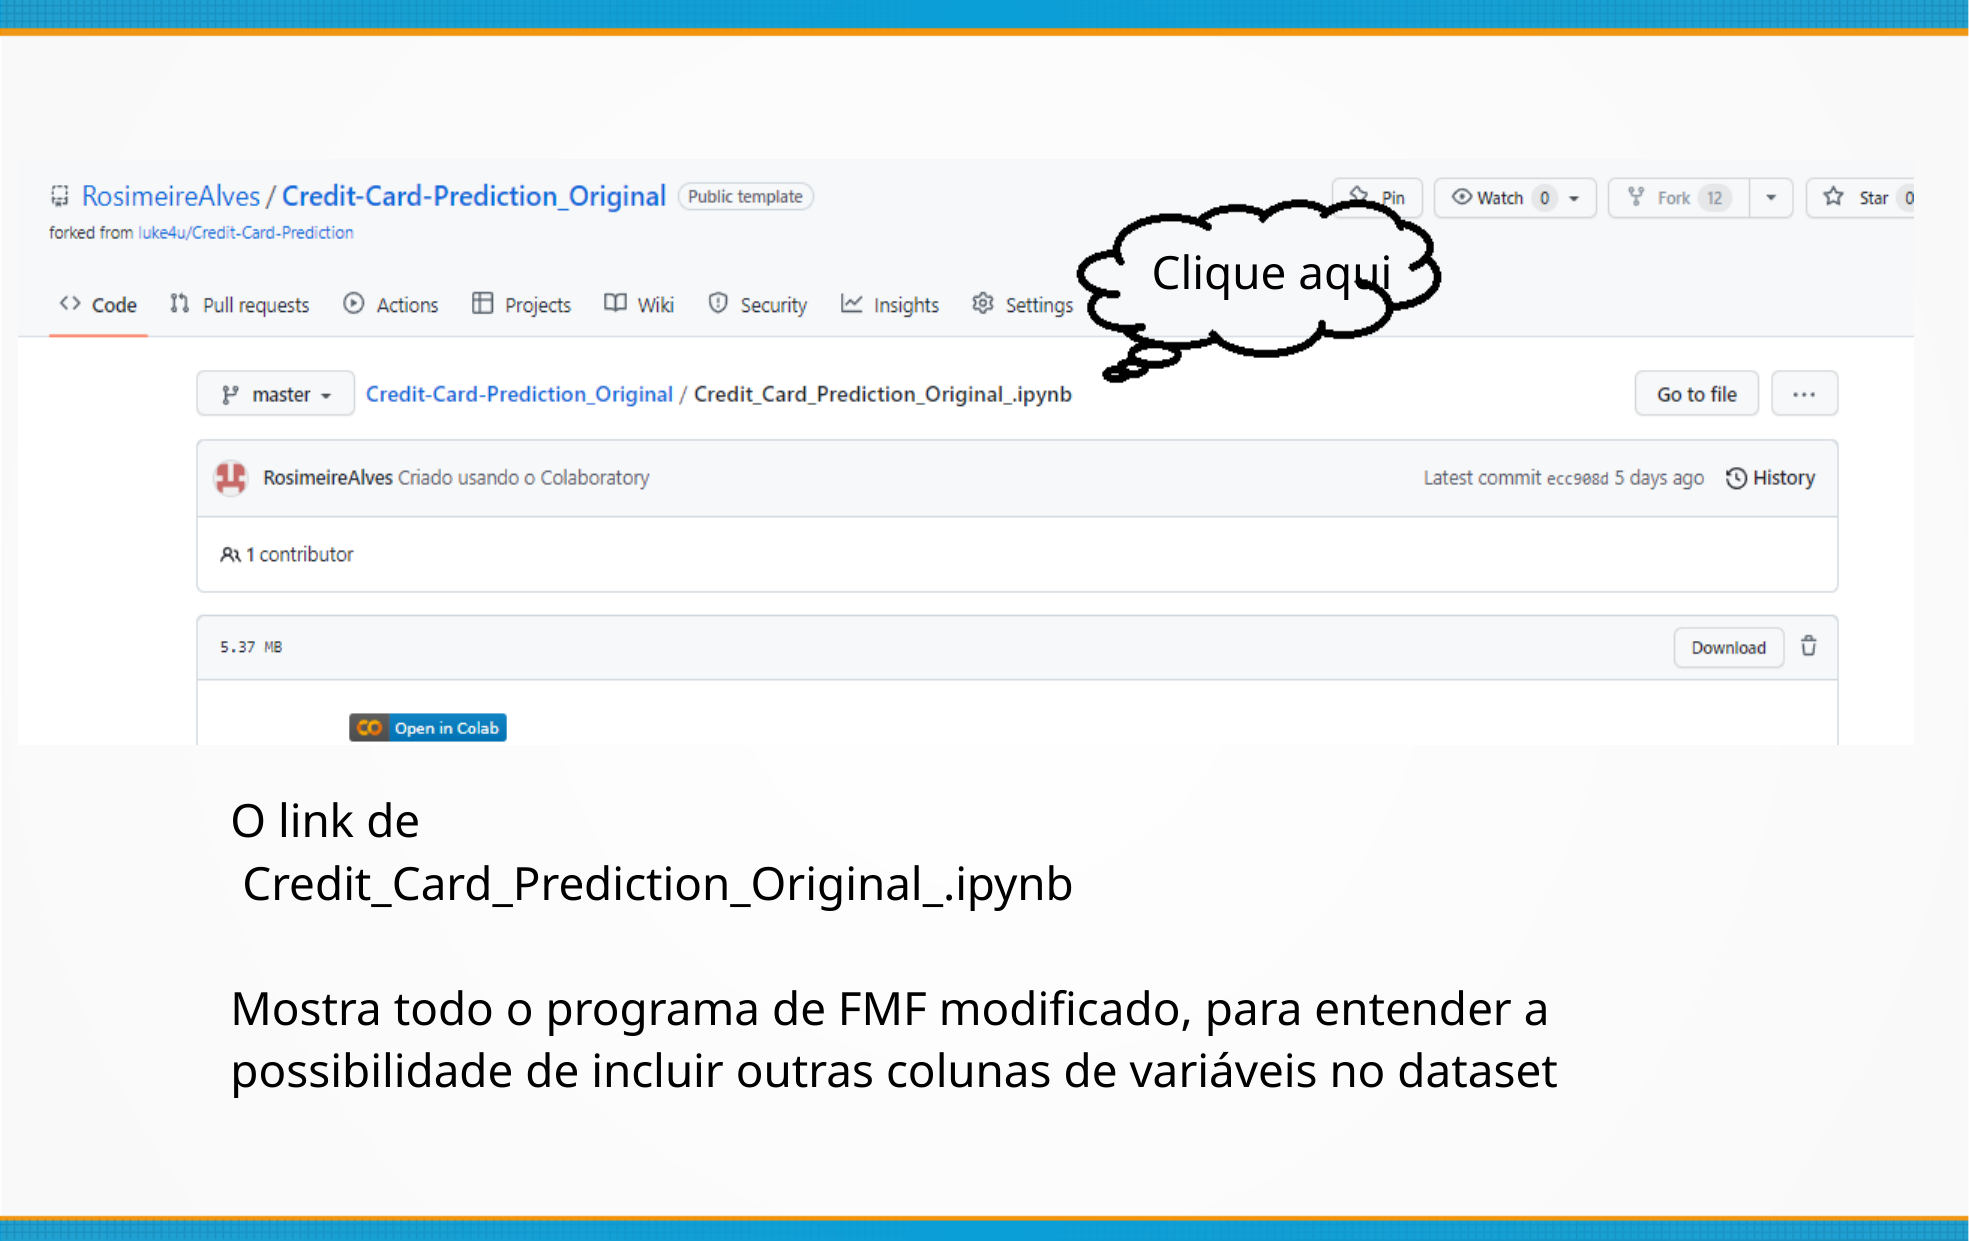

Clique aqui
O link de
 Credit_Card_Prediction_Original_.ipynb
Mostra todo o programa de FMF modificado, para entender a possibilidade de incluir outras colunas de variáveis no dataset